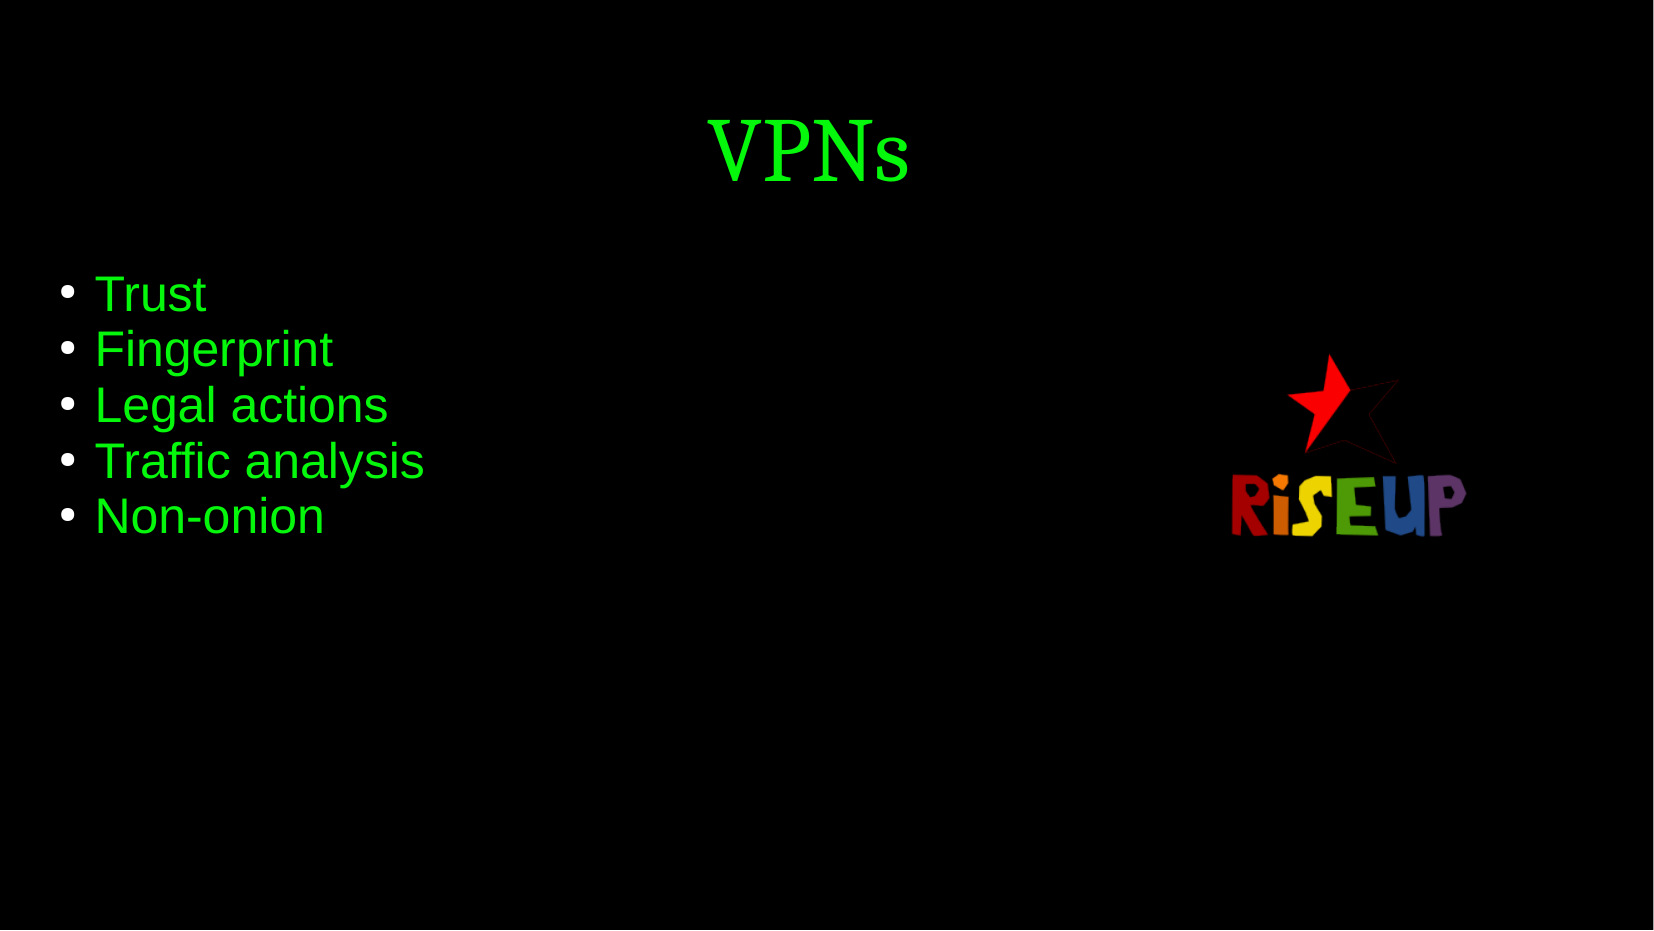

# VPNs
Trust
Fingerprint
Legal actions
Traffic analysis
Non-onion